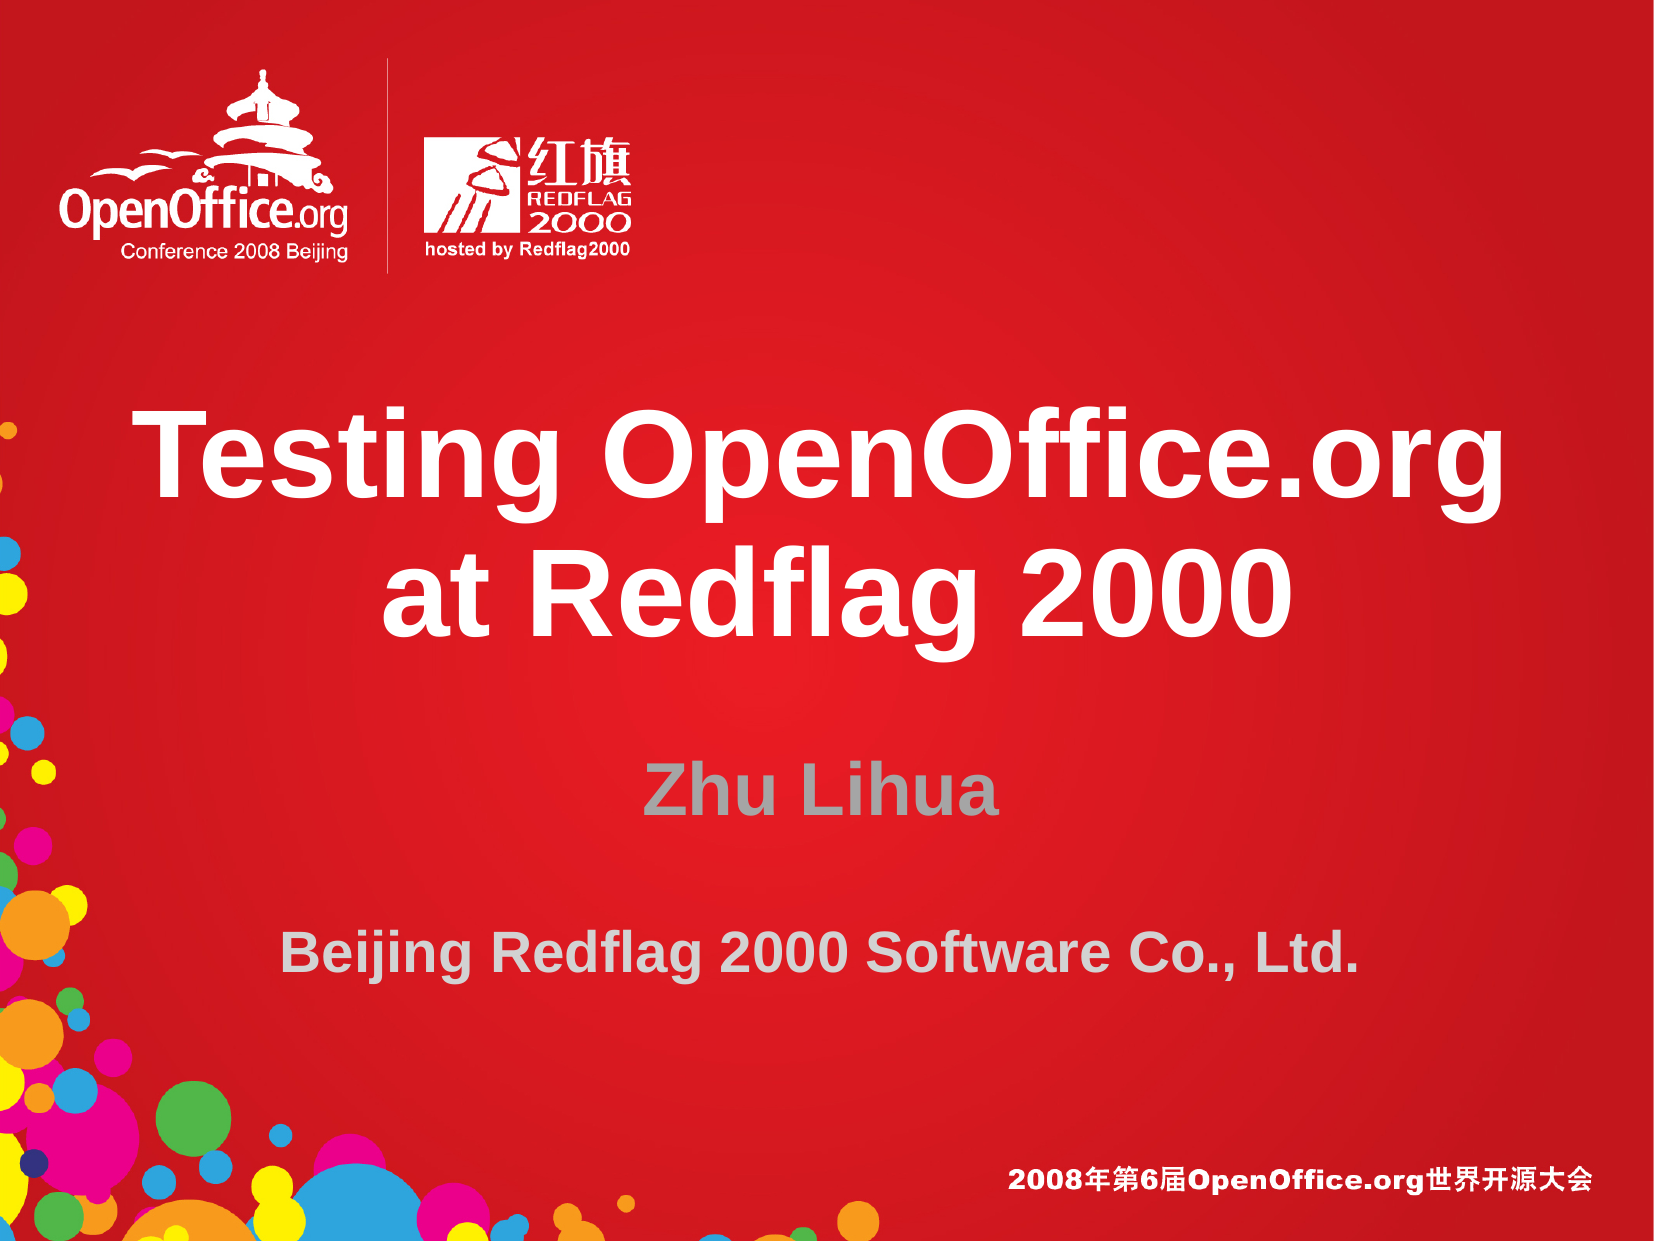

# Testing OpenOffice.org at Redflag 2000
Zhu Lihua
Beijing Redflag 2000 Software Co., Ltd.